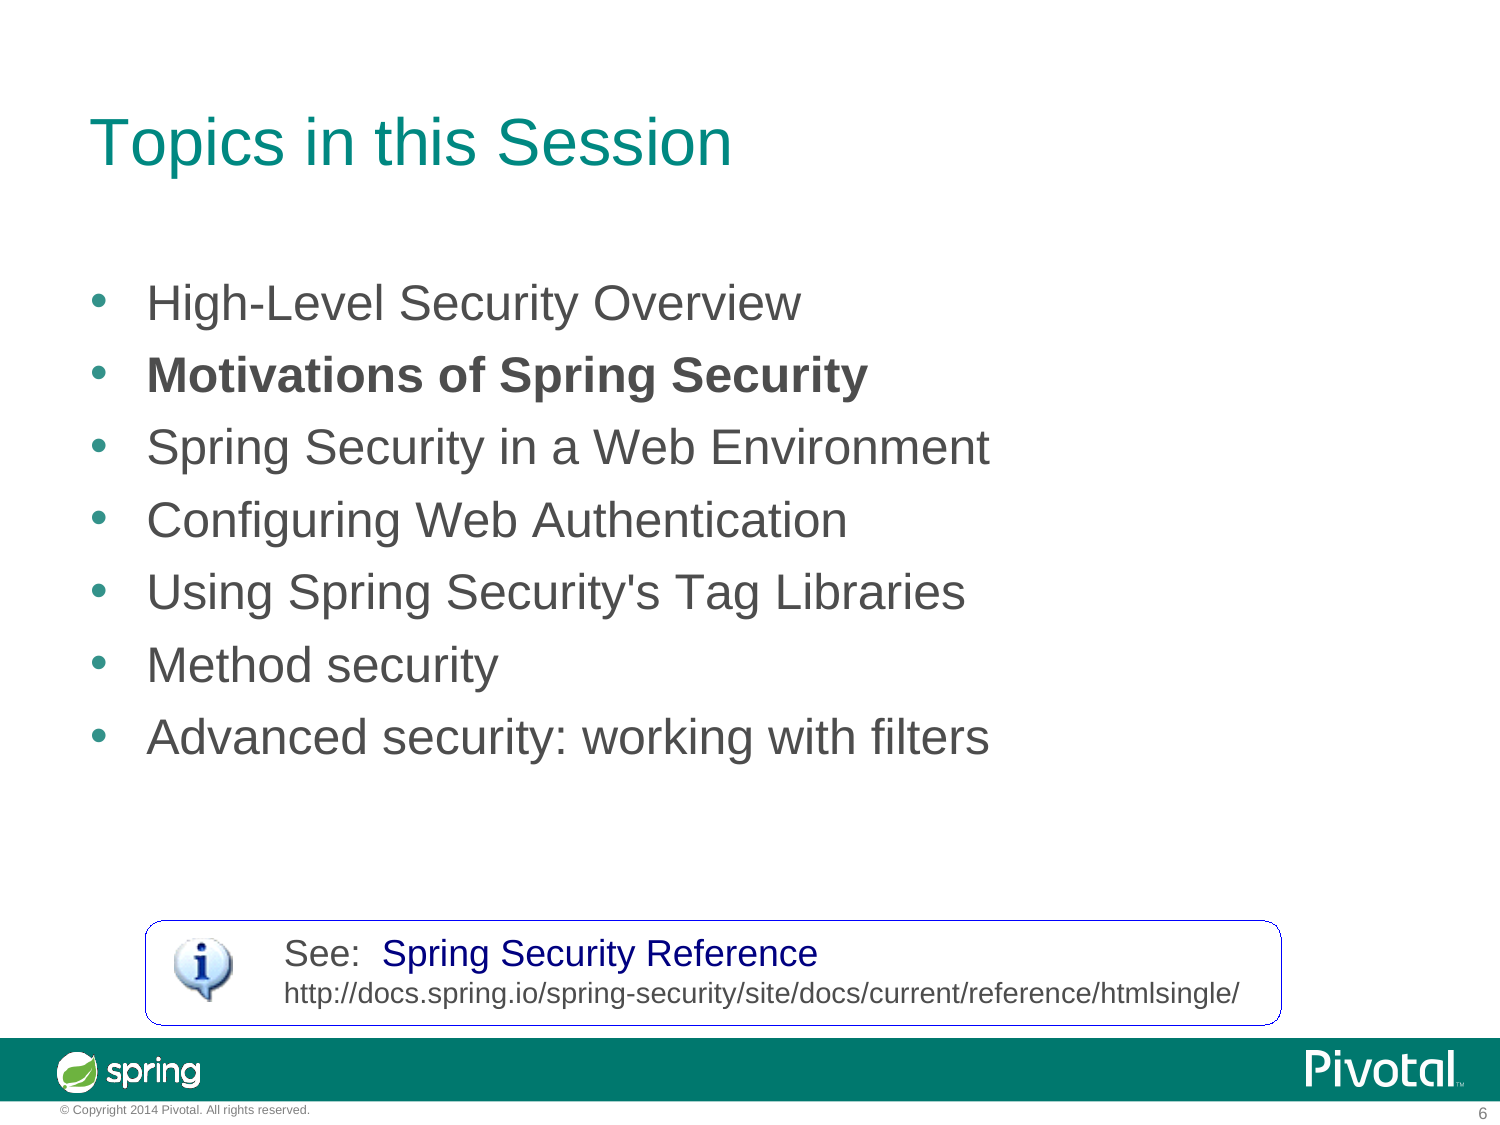

# Topics in this Session
High-Level Security Overview
Motivations of Spring Security
Spring Security in a Web Environment
Configuring Web Authentication
Using Spring Security's Tag Libraries
Method security
Advanced security: working with filters
See: Spring Security Reference
http://docs.spring.io/spring-security/site/docs/current/reference/htmlsingle/